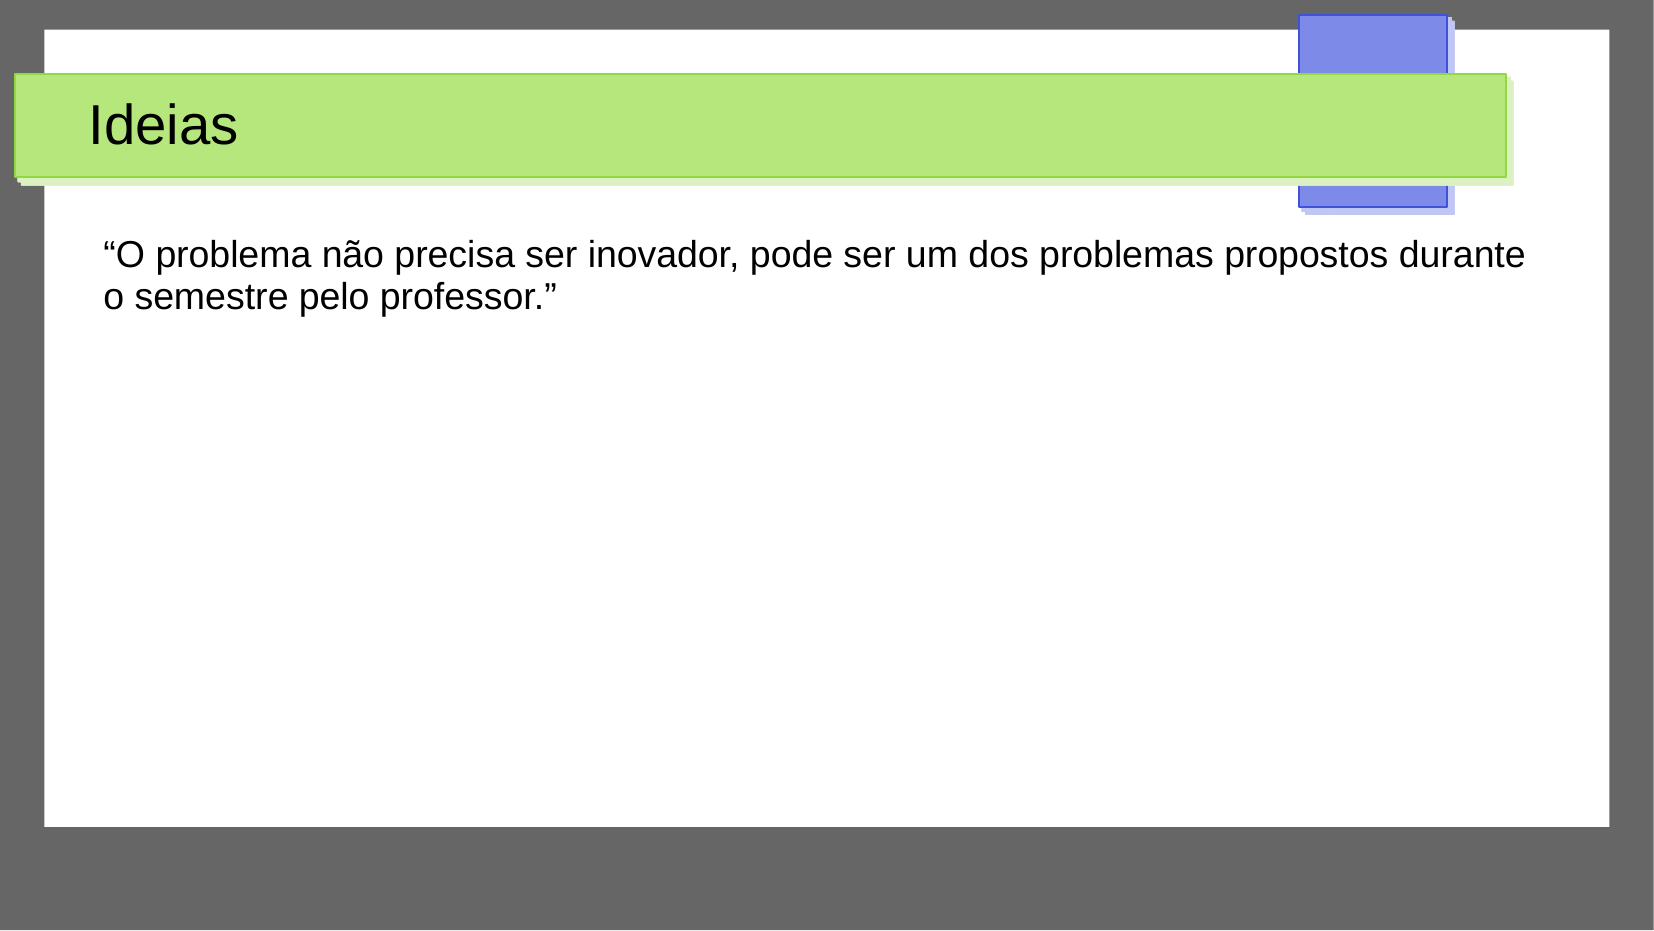

# Ideias
“O problema não precisa ser inovador, pode ser um dos problemas propostos durante o semestre pelo professor.”